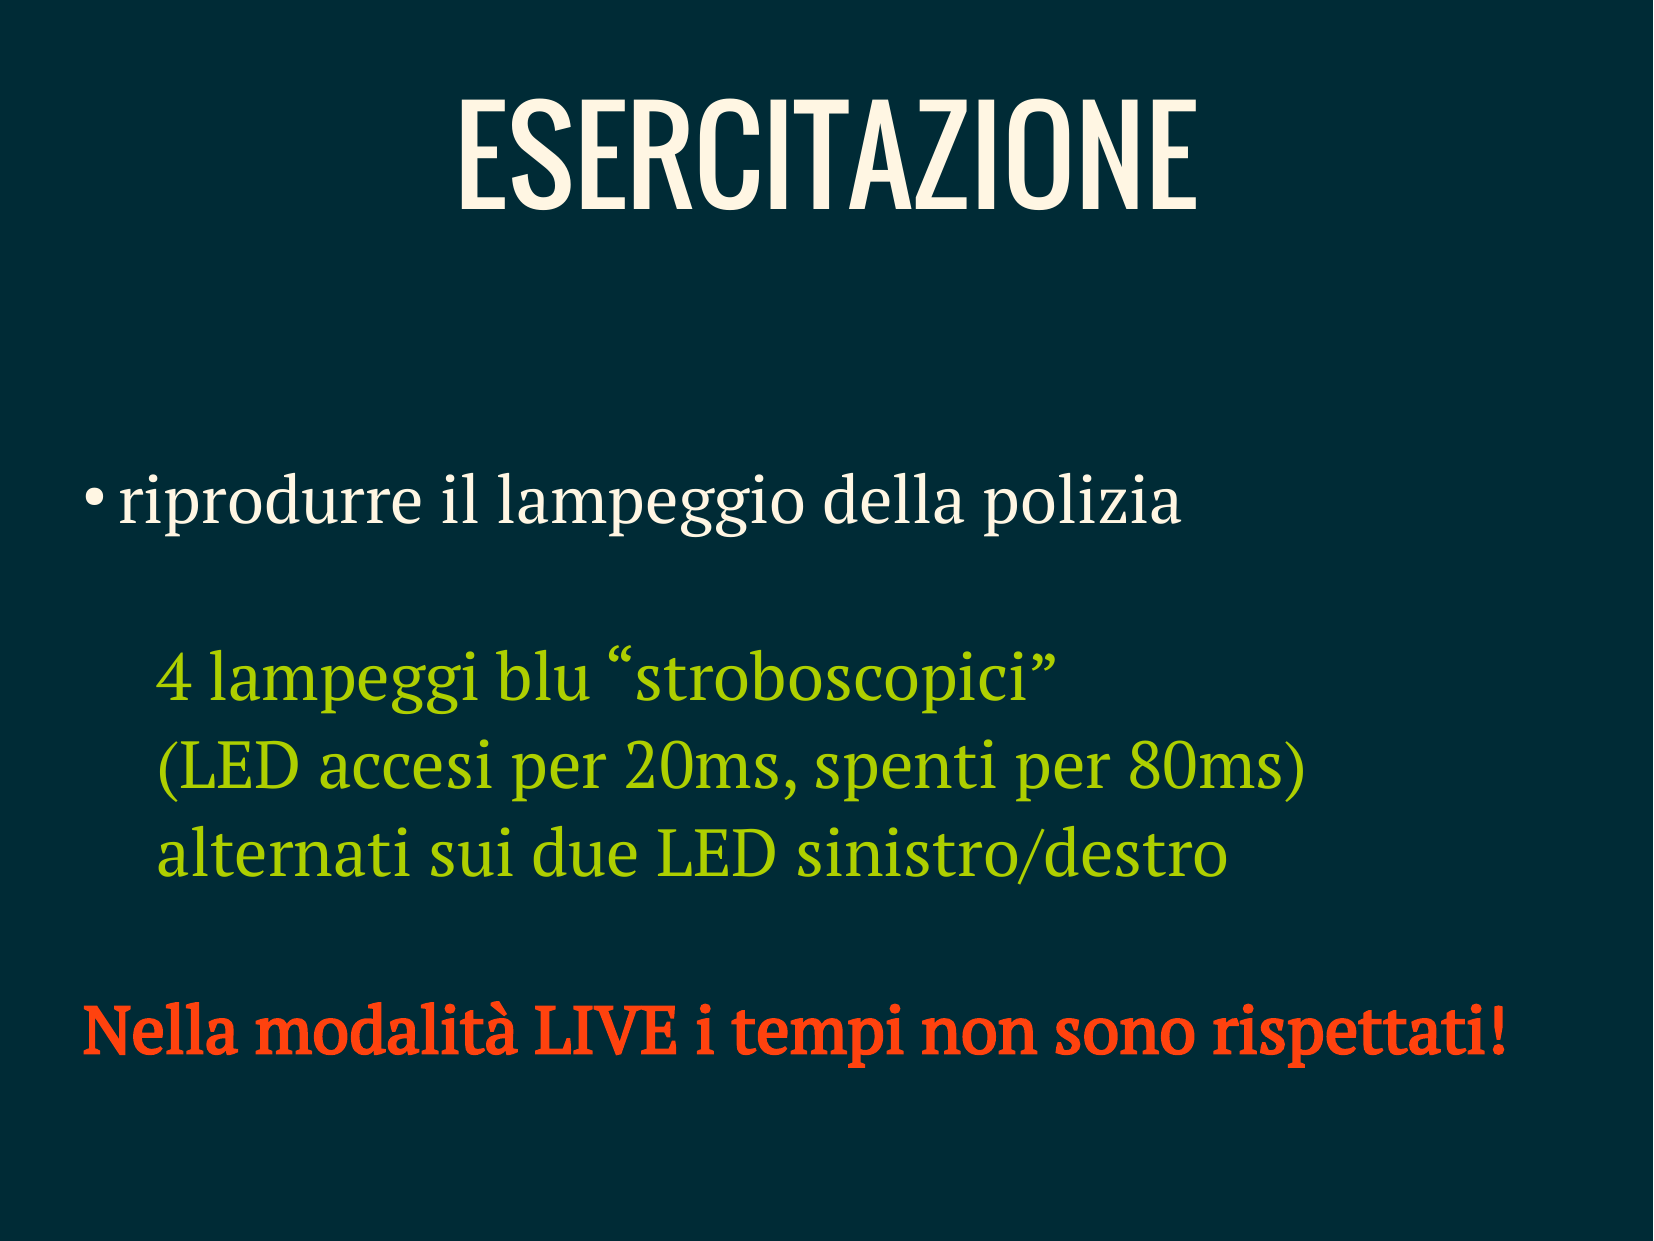

# ESERCITAZIONE
riprodurre il lampeggio della polizia
	4 lampeggi blu “stroboscopici”
	(LED accesi per 20ms, spenti per 80ms)
	alternati sui due LED sinistro/destro
Nella modalità LIVE i tempi non sono rispettati!